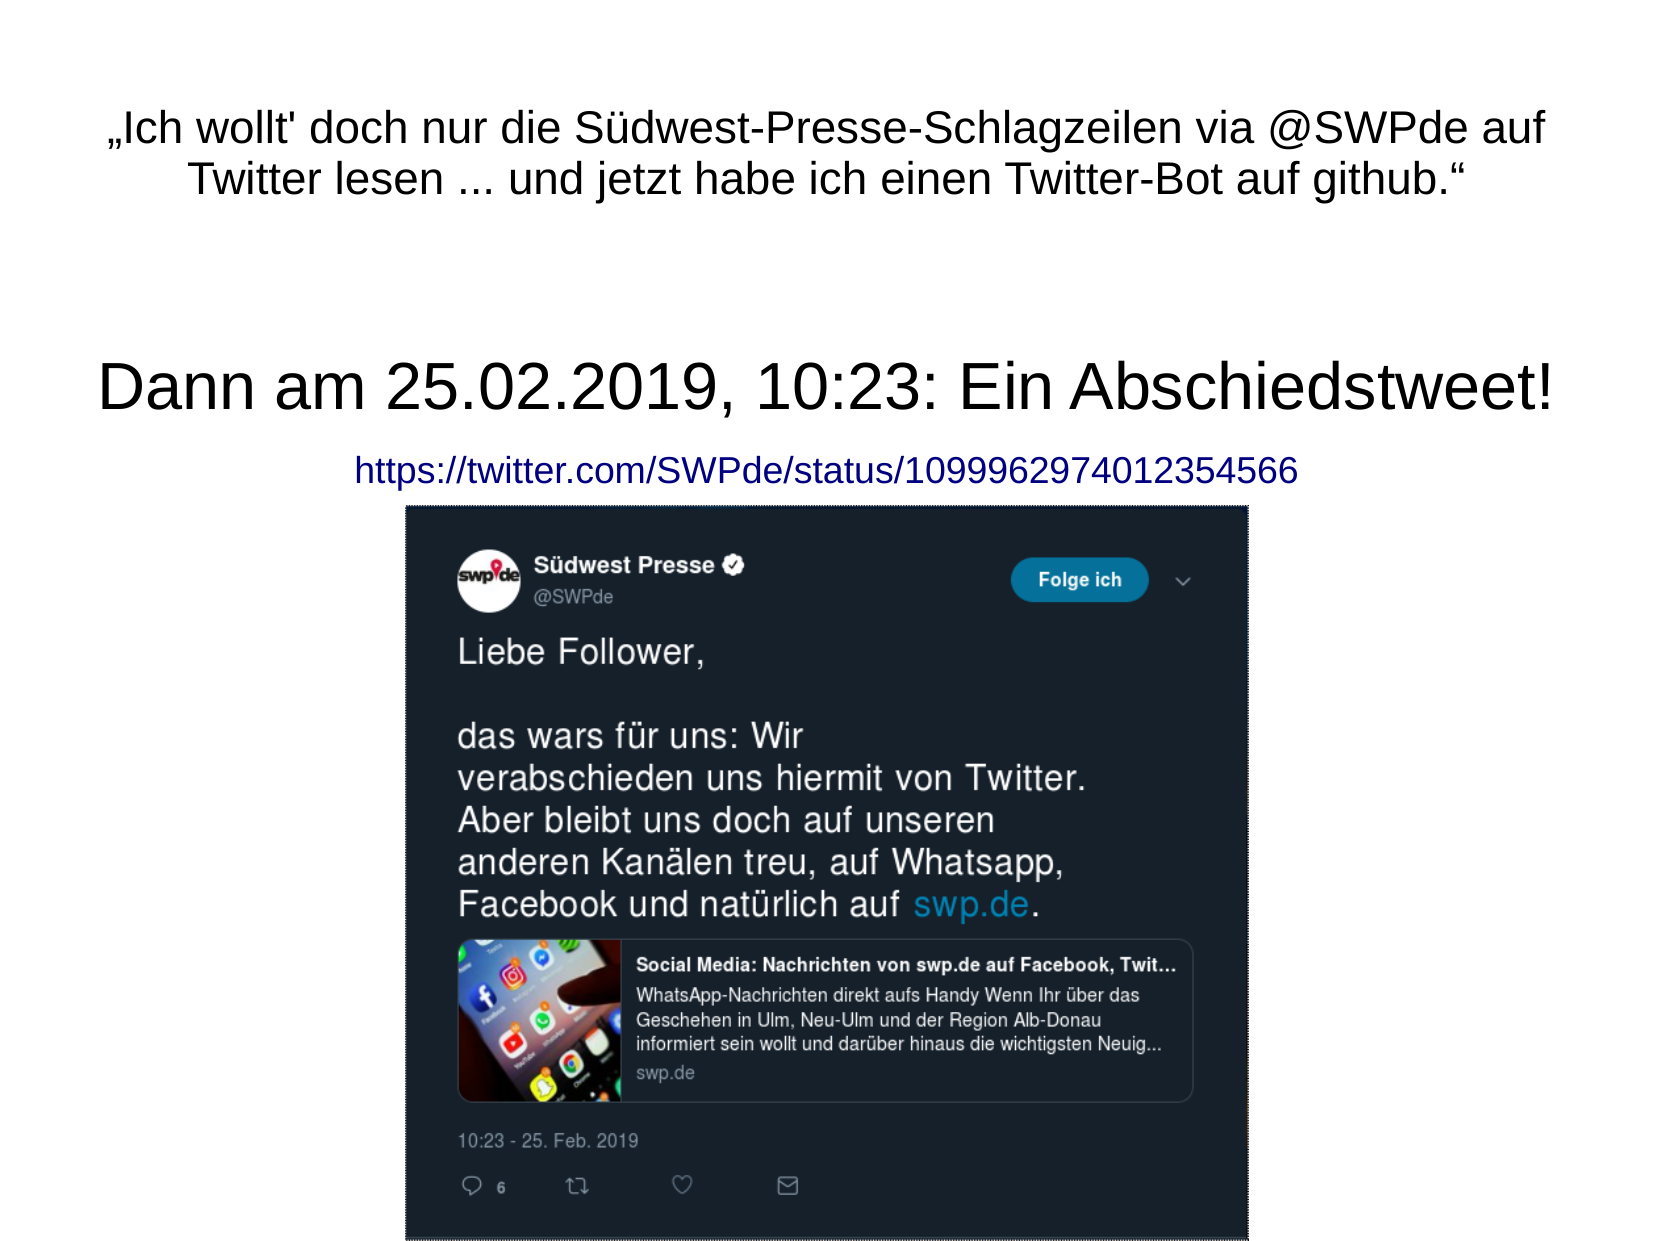

# „Ich wollt' doch nur die Südwest-Presse-Schlagzeilen via @SWPde auf Twitter lesen ... und jetzt habe ich einen Twitter-Bot auf github.“
Dann am 25.02.2019, 10:23: Ein Abschiedstweet!
 https://twitter.com/SWPde/status/1099962974012354566